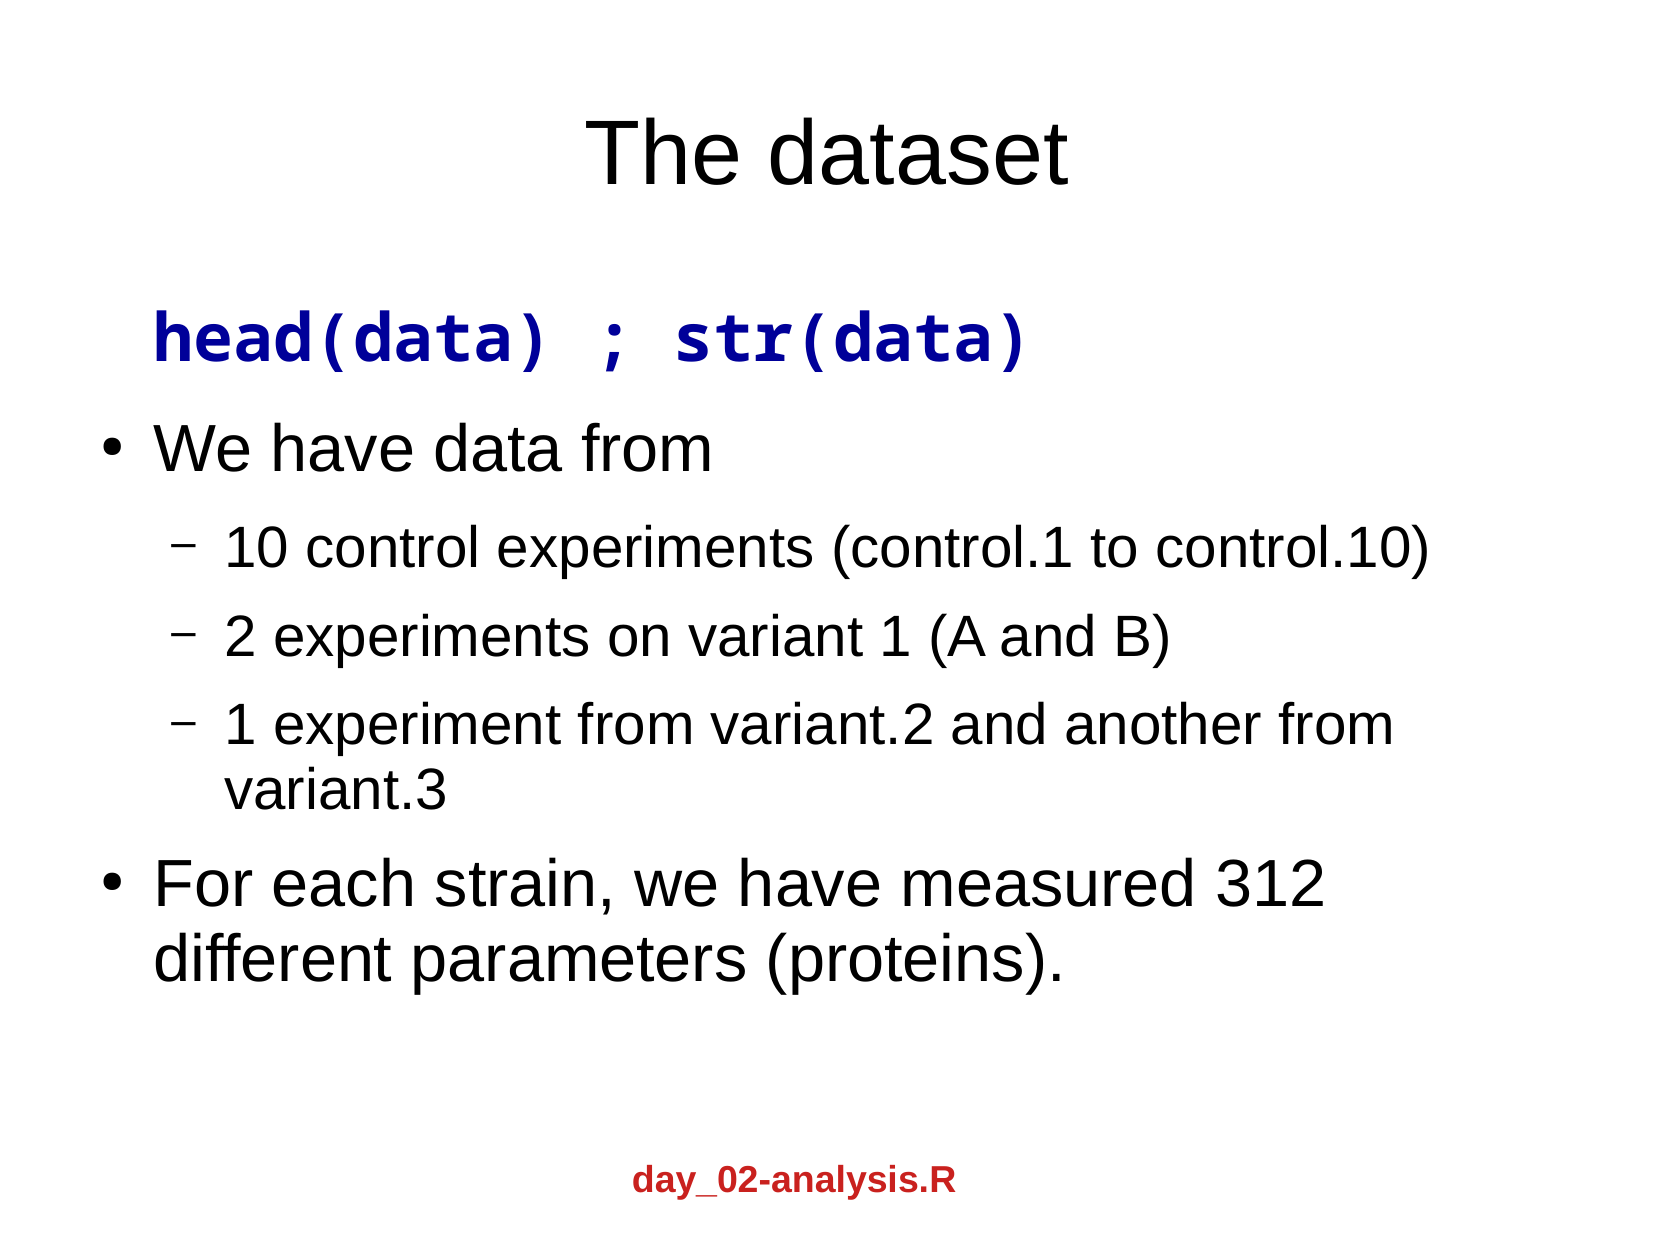

# The dataset
head(data) ; str(data)
We have data from
10 control experiments (control.1 to control.10)
2 experiments on variant 1 (A and B)
1 experiment from variant.2 and another from variant.3
For each strain, we have measured 312 different parameters (proteins).
day_02-analysis.R